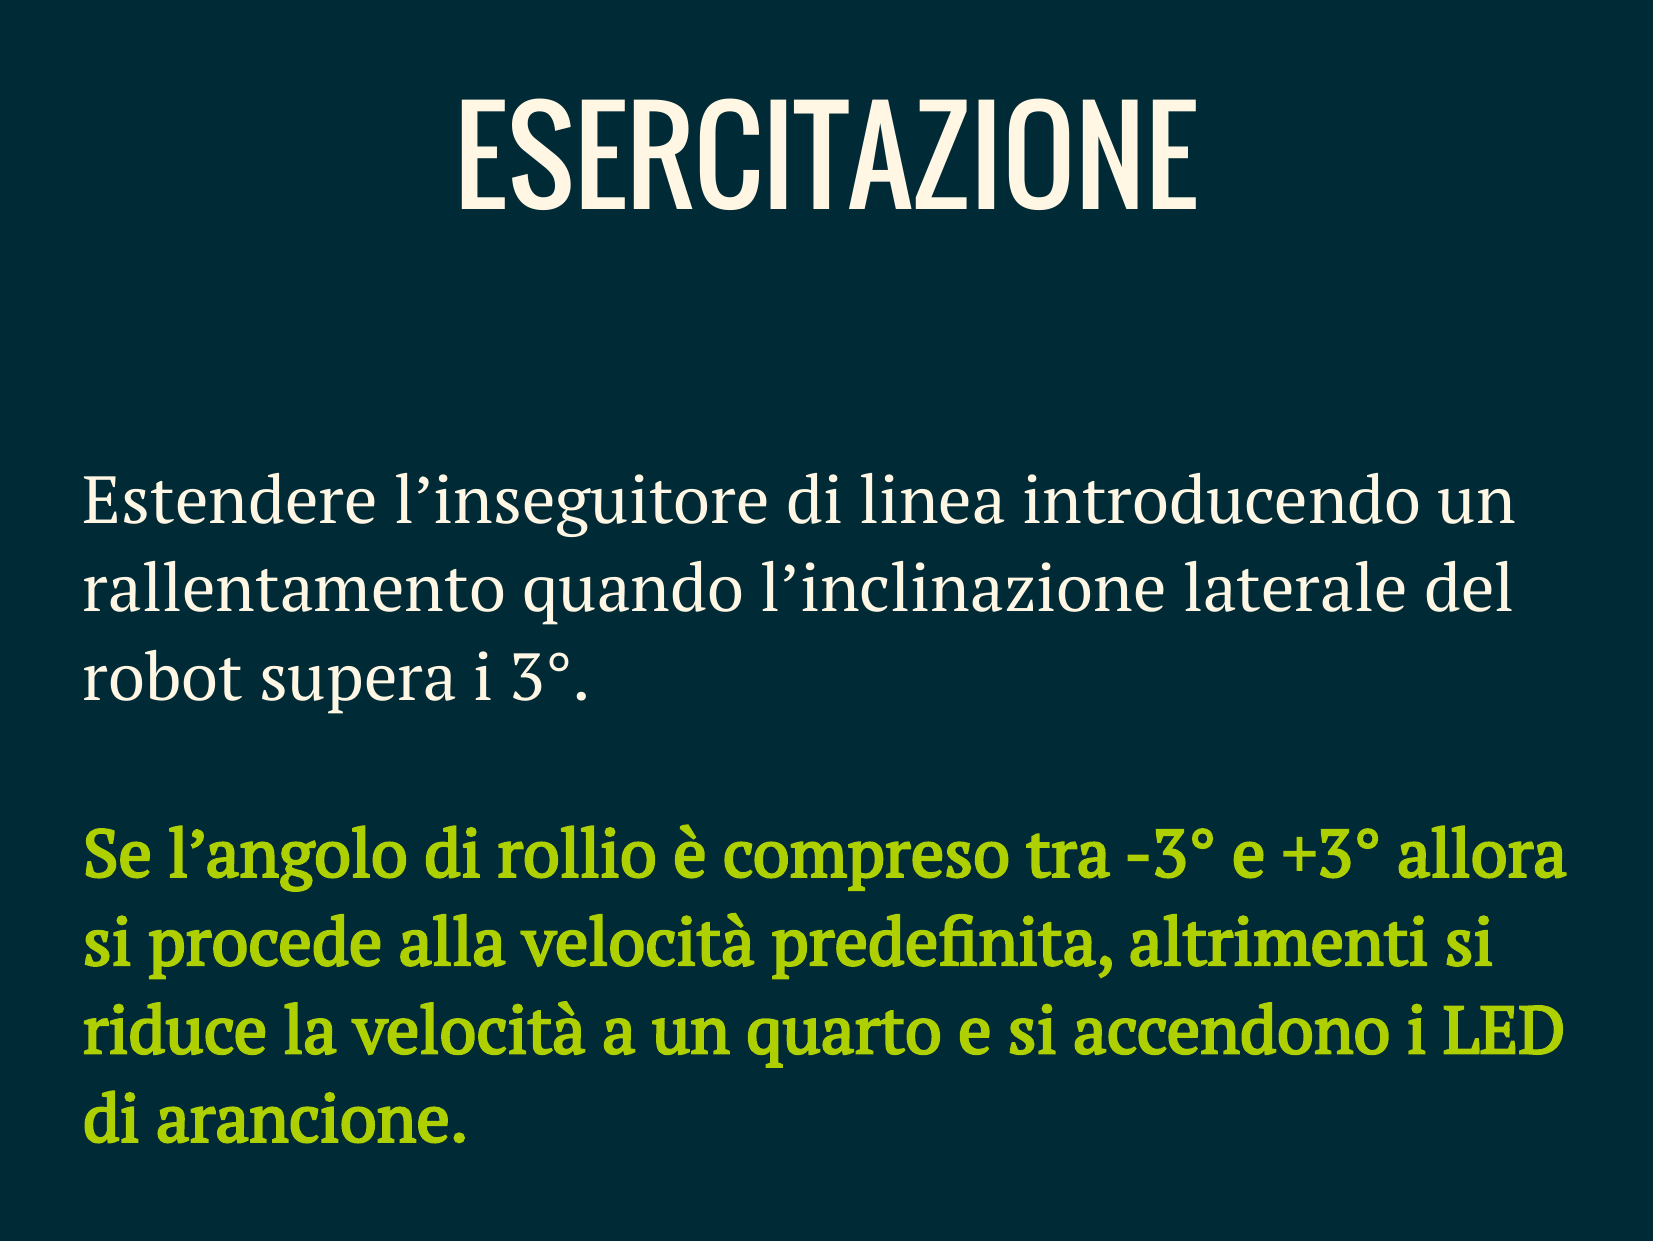

# Esercitazione
Estendere l’inseguitore di linea introducendo un rallentamento quando l’inclinazione laterale del robot supera i 3°.
Se l’angolo di rollio è compreso tra -3° e +3° allora si procede alla velocità predefinita, altrimenti si riduce la velocità a un quarto e si accendono i LED di arancione.